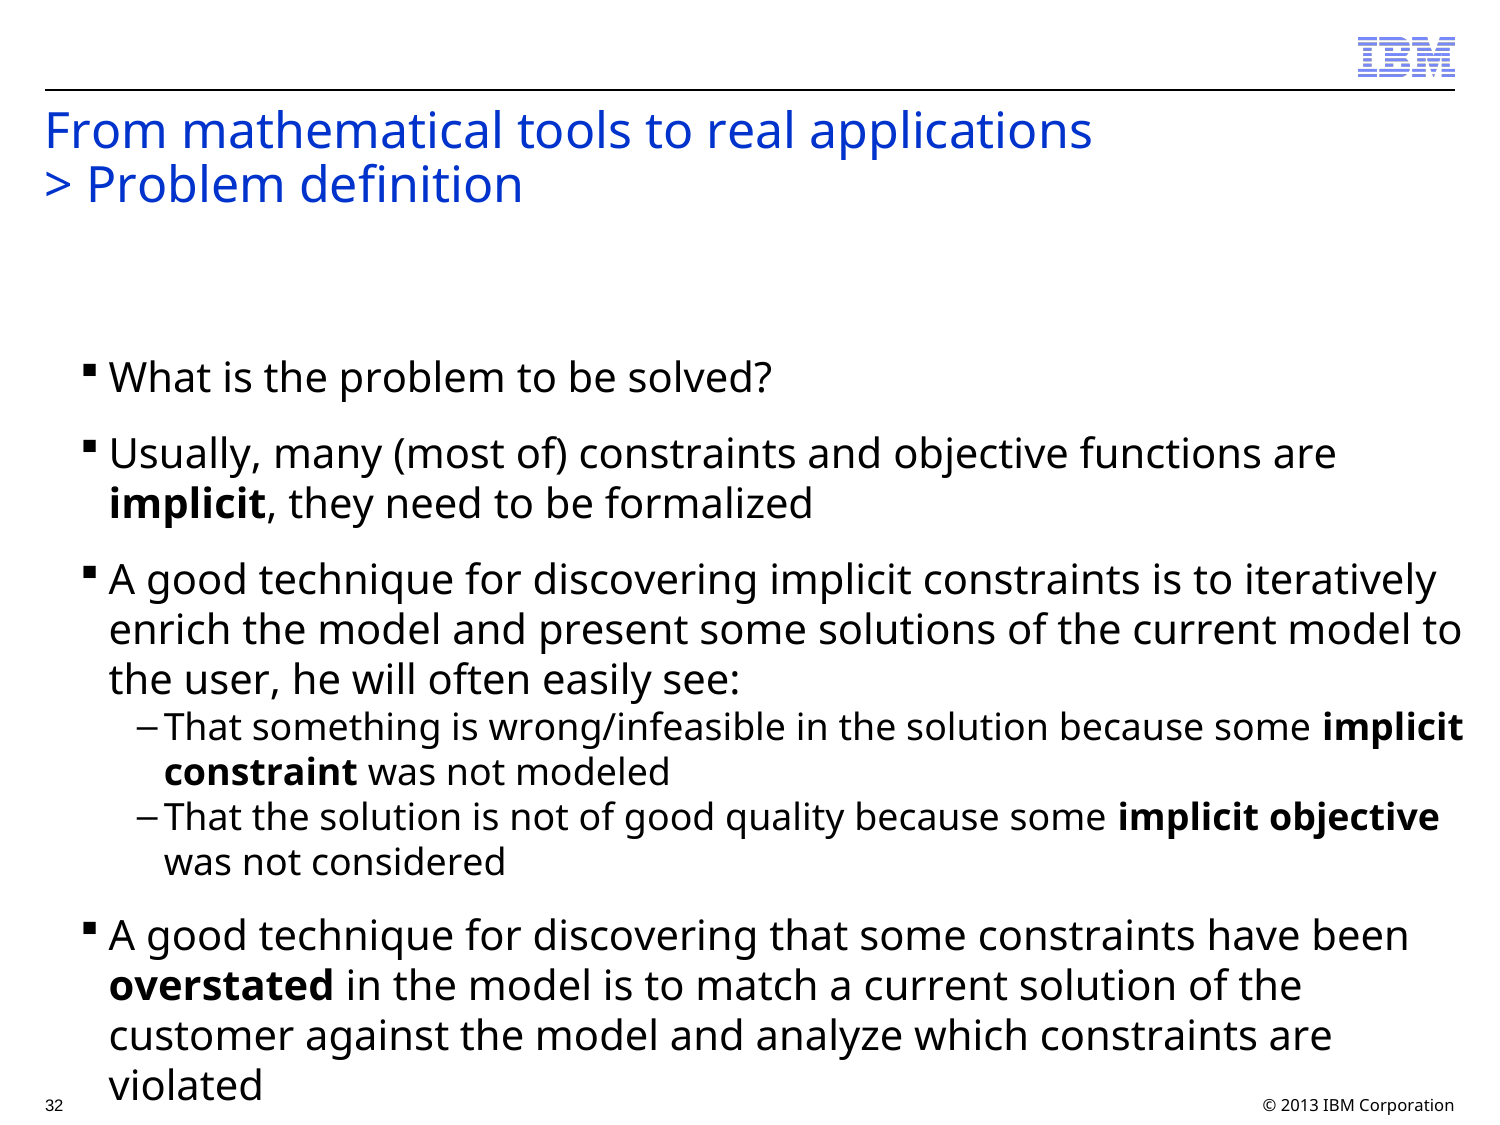

# From mathematical tools to real applications > Problem definition
What is the problem to be solved?
Usually, many (most of) constraints and objective functions are implicit, they need to be formalized
A good technique for discovering implicit constraints is to iteratively enrich the model and present some solutions of the current model to the user, he will often easily see:
That something is wrong/infeasible in the solution because some implicit constraint was not modeled
That the solution is not of good quality because some implicit objective was not considered
A good technique for discovering that some constraints have been overstated in the model is to match a current solution of the customer against the model and analyze which constraints are violated
32